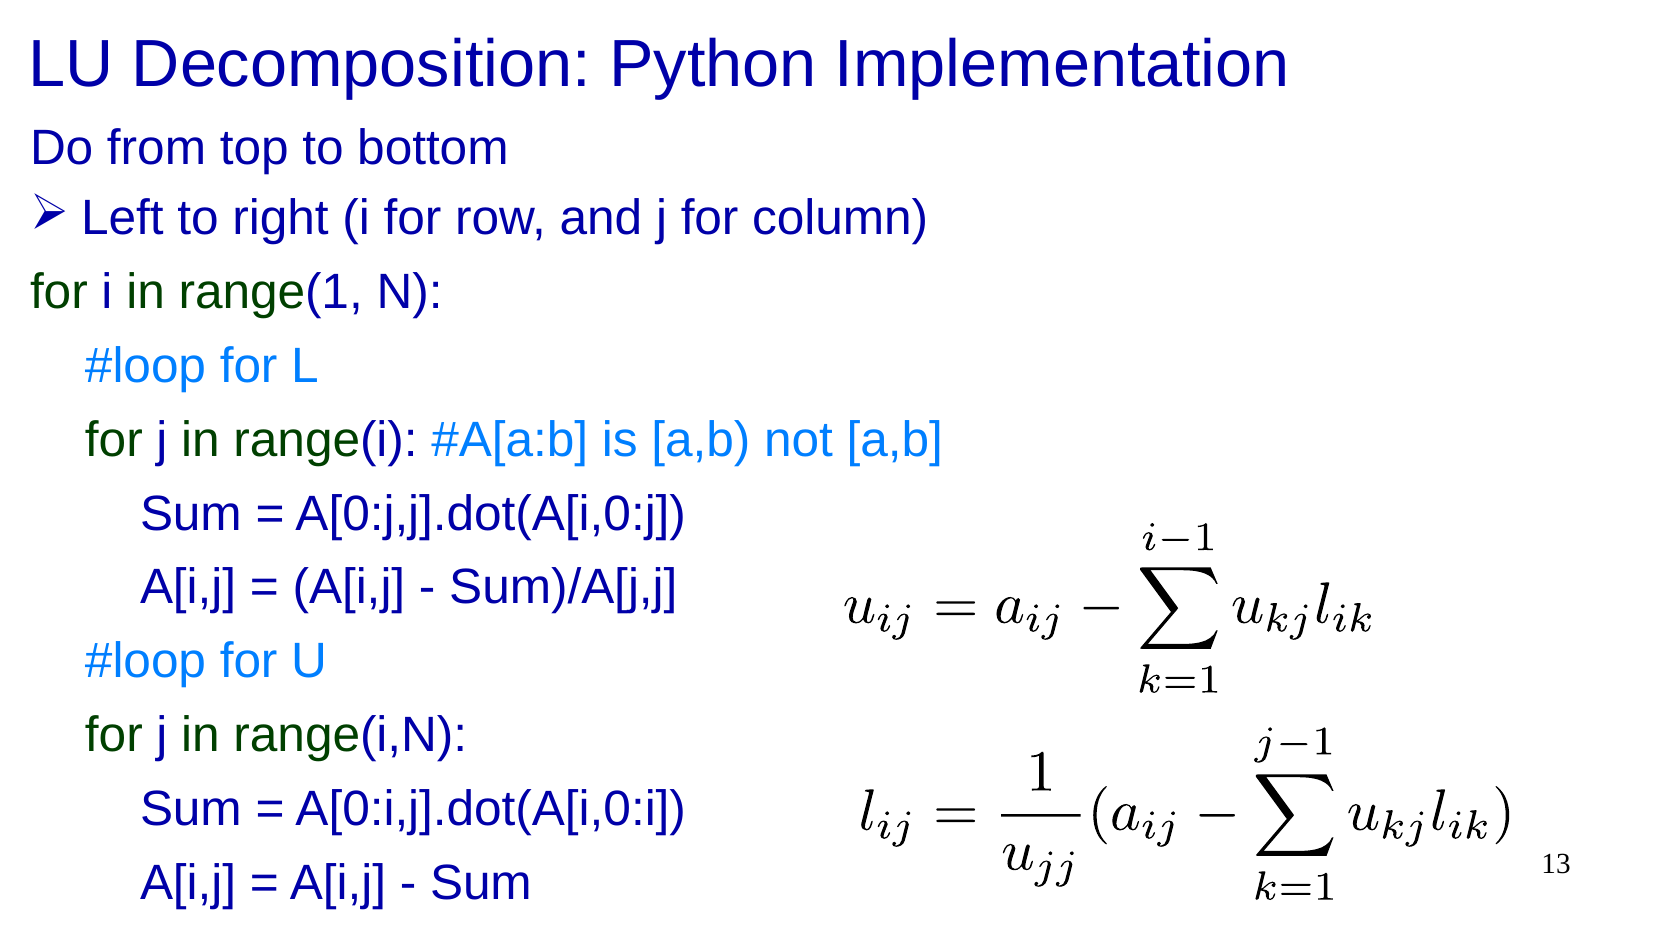

# LU Decomposition: Python Implementation
Do from top to bottom
Left to right (i for row, and j for column)
for i in range(1, N):
 #loop for L
 for j in range(i): #A[a:b] is [a,b) not [a,b]
 Sum = A[0:j,j].dot(A[i,0:j])
 A[i,j] = (A[i,j] - Sum)/A[j,j]
 #loop for U
 for j in range(i,N):
 Sum = A[0:i,j].dot(A[i,0:i])
 A[i,j] = A[i,j] - Sum
13